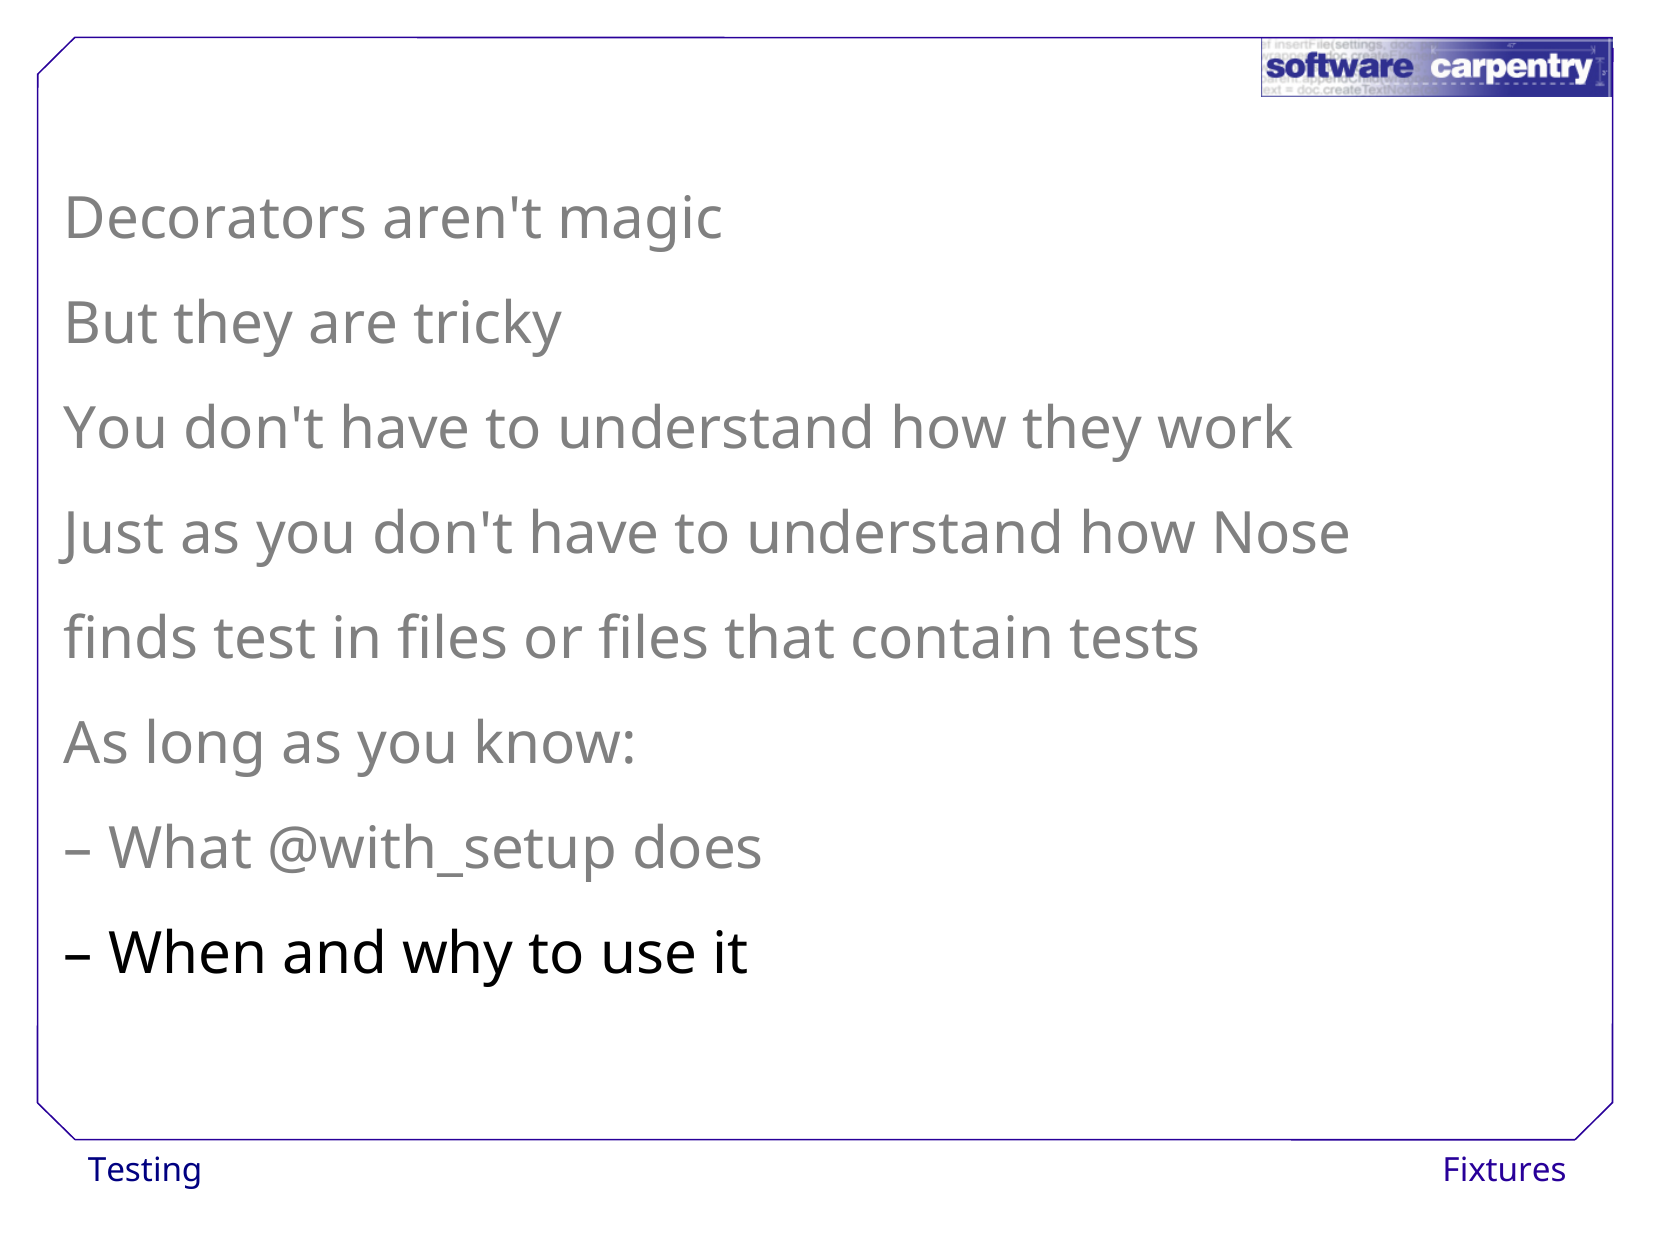

Decorators aren't magic
But they are tricky
You don't have to understand how they work
Just as you don't have to understand how Nose
finds test in files or files that contain tests
As long as you know:
– What @with_setup does
– When and why to use it